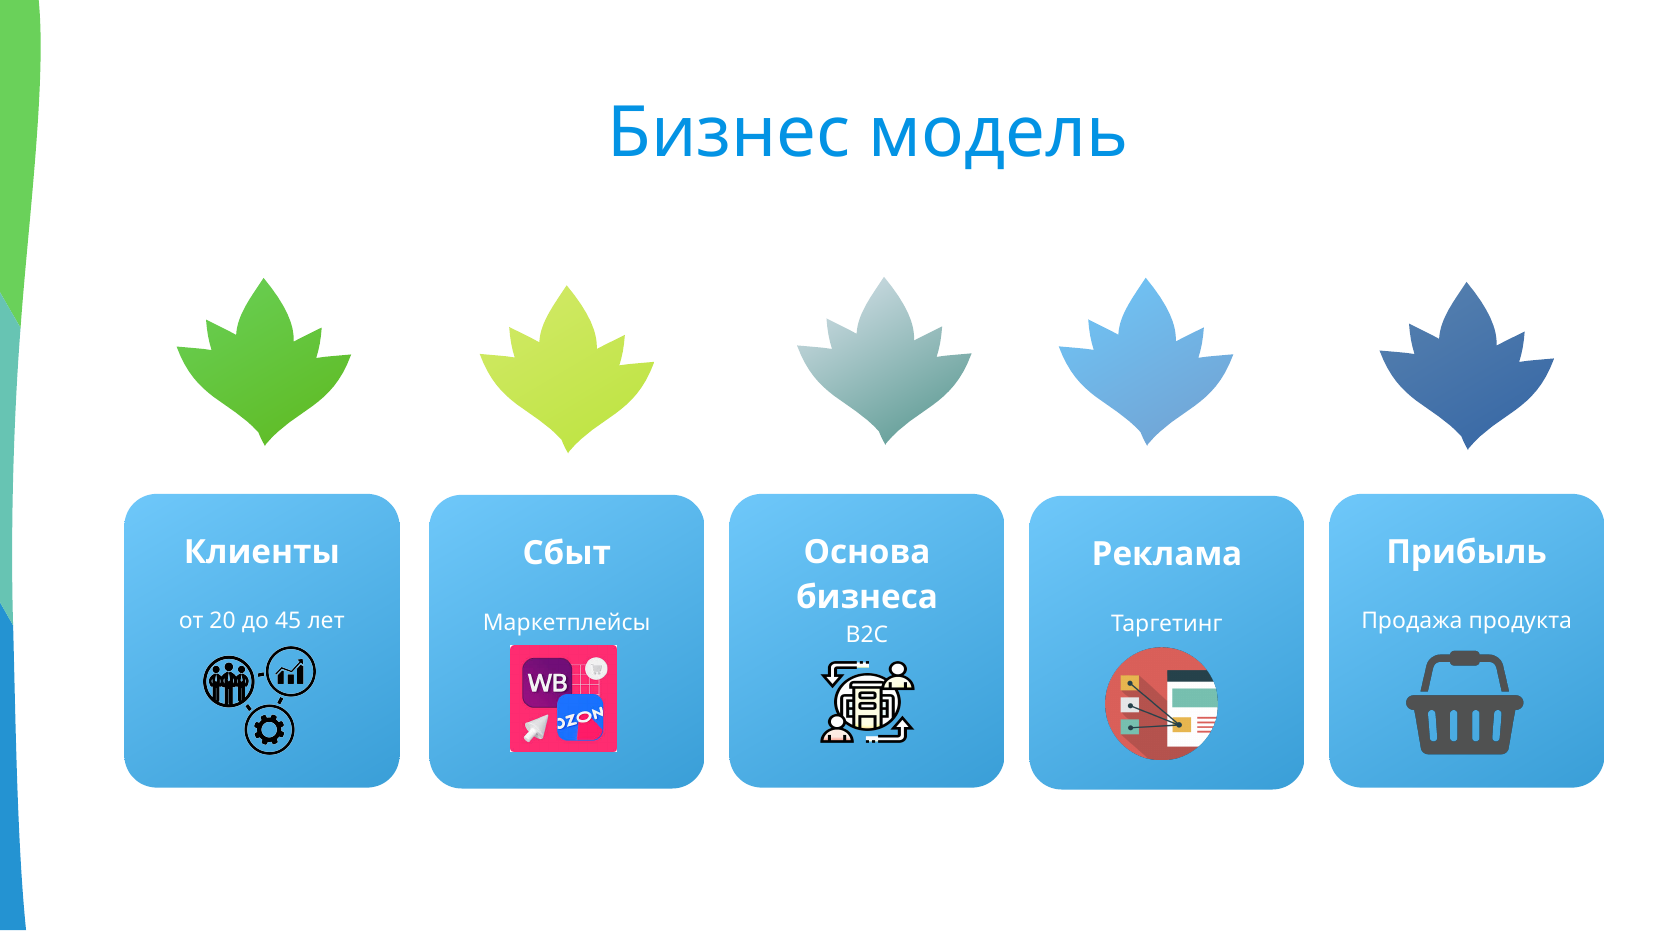

Бизнес модель
Клиенты
от 20 до 45 лет
Основа бизнеса
B2C
Прибыль
Продажа продукта
Сбыт
Маркетплейсы
Реклама
Таргетинг